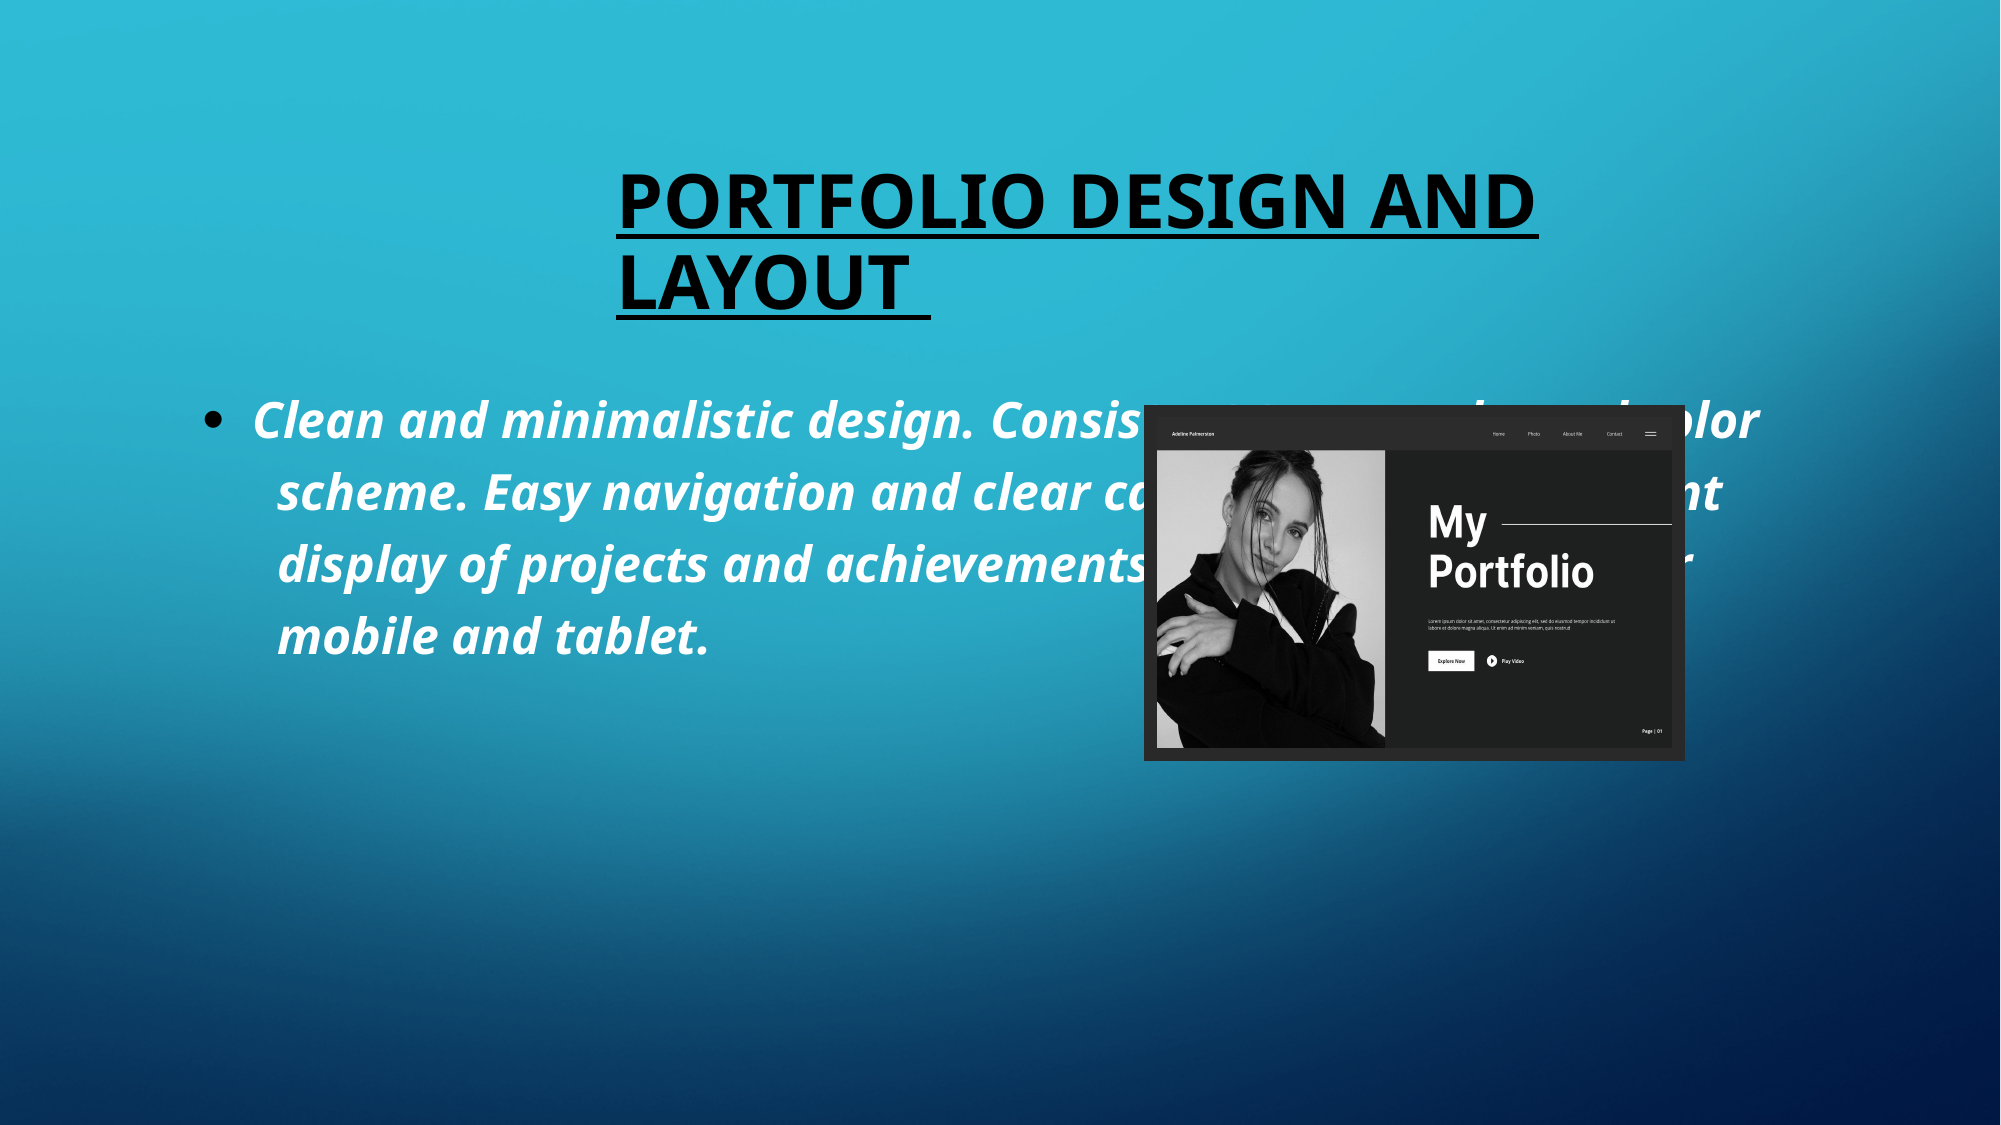

# Portfolio design and layout
 Clean and minimalistic design. Consistent typography and color scheme. Easy navigation and clear categorization. Prominent display of projects and achievements. Responsive design for mobile and tablet.